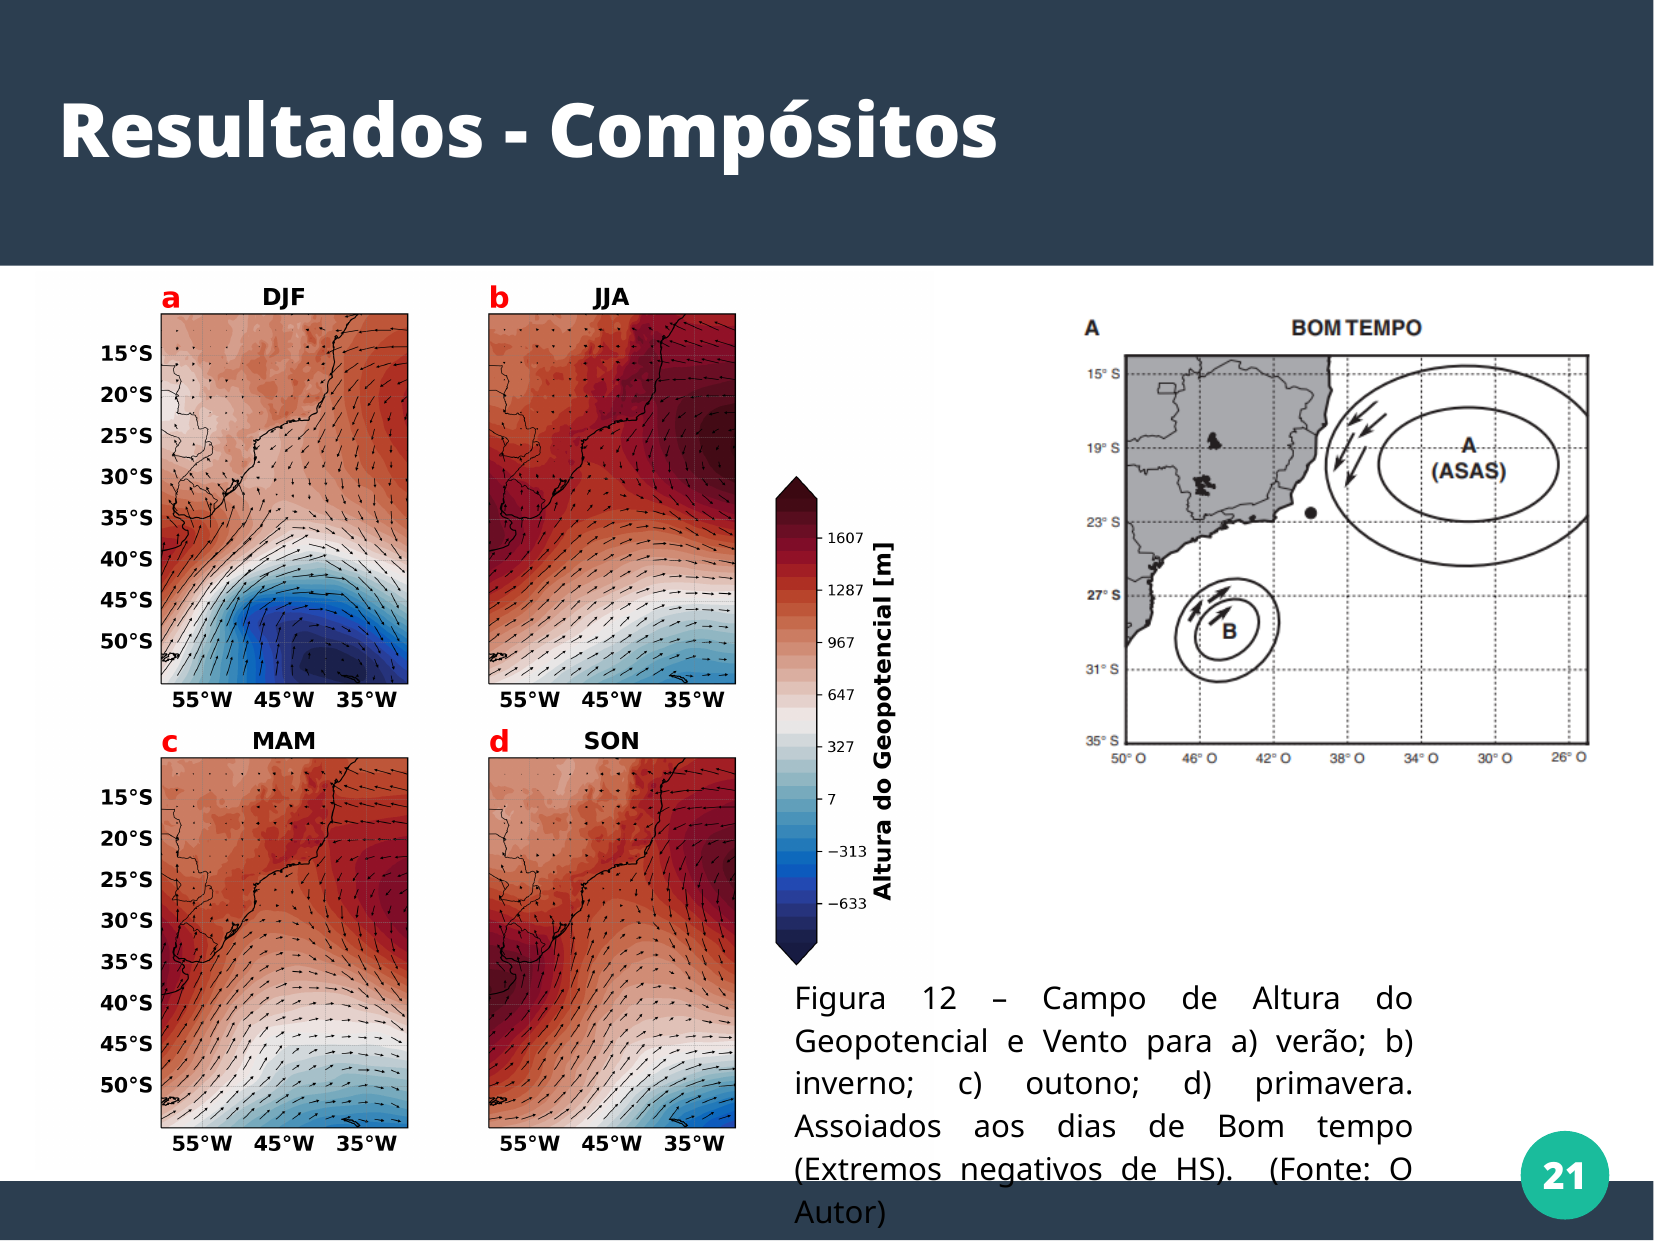

# Resultados - Compósitos
Figura 12 – Campo de Altura do Geopotencial e Vento para a) verão; b) inverno; c) outono; d) primavera. Assoiados aos dias de Bom tempo (Extremos negativos de HS). (Fonte: O Autor)
21